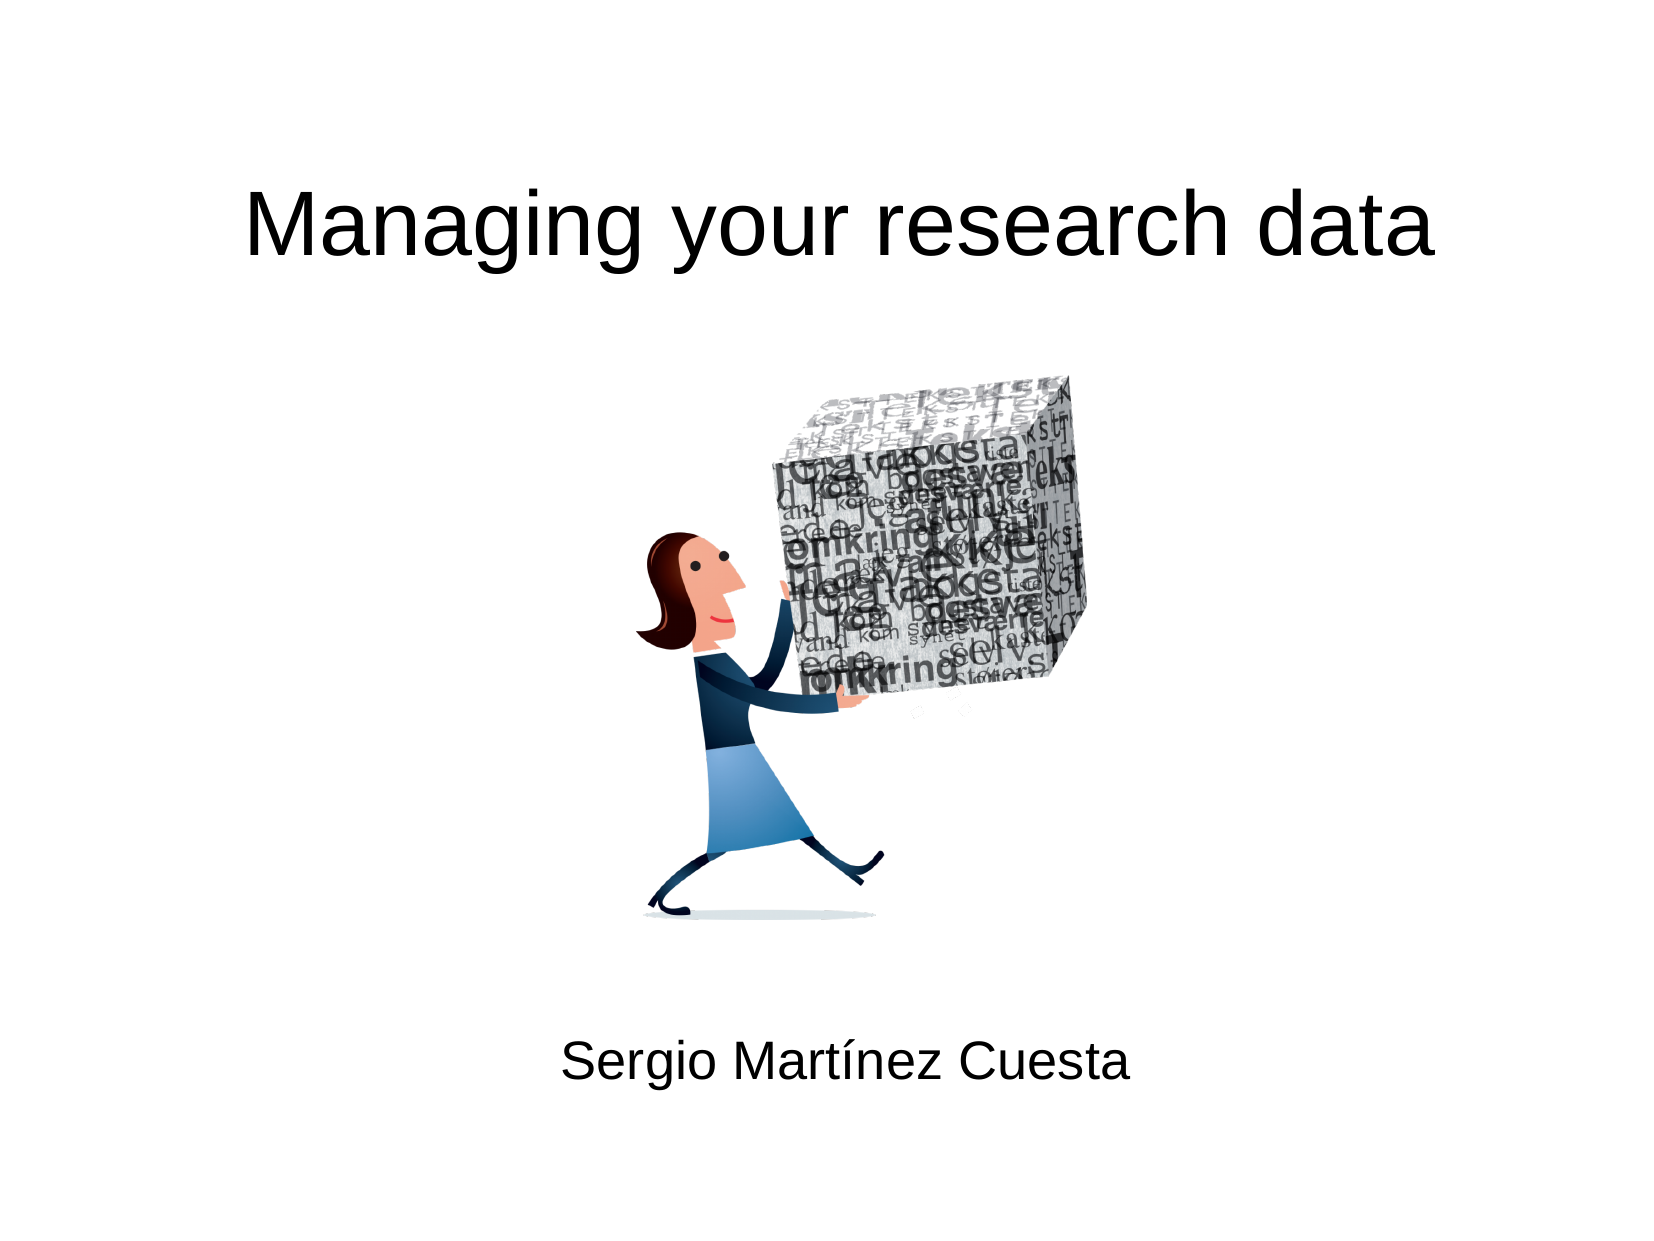

# Managing your research data
Sergio Martínez Cuesta